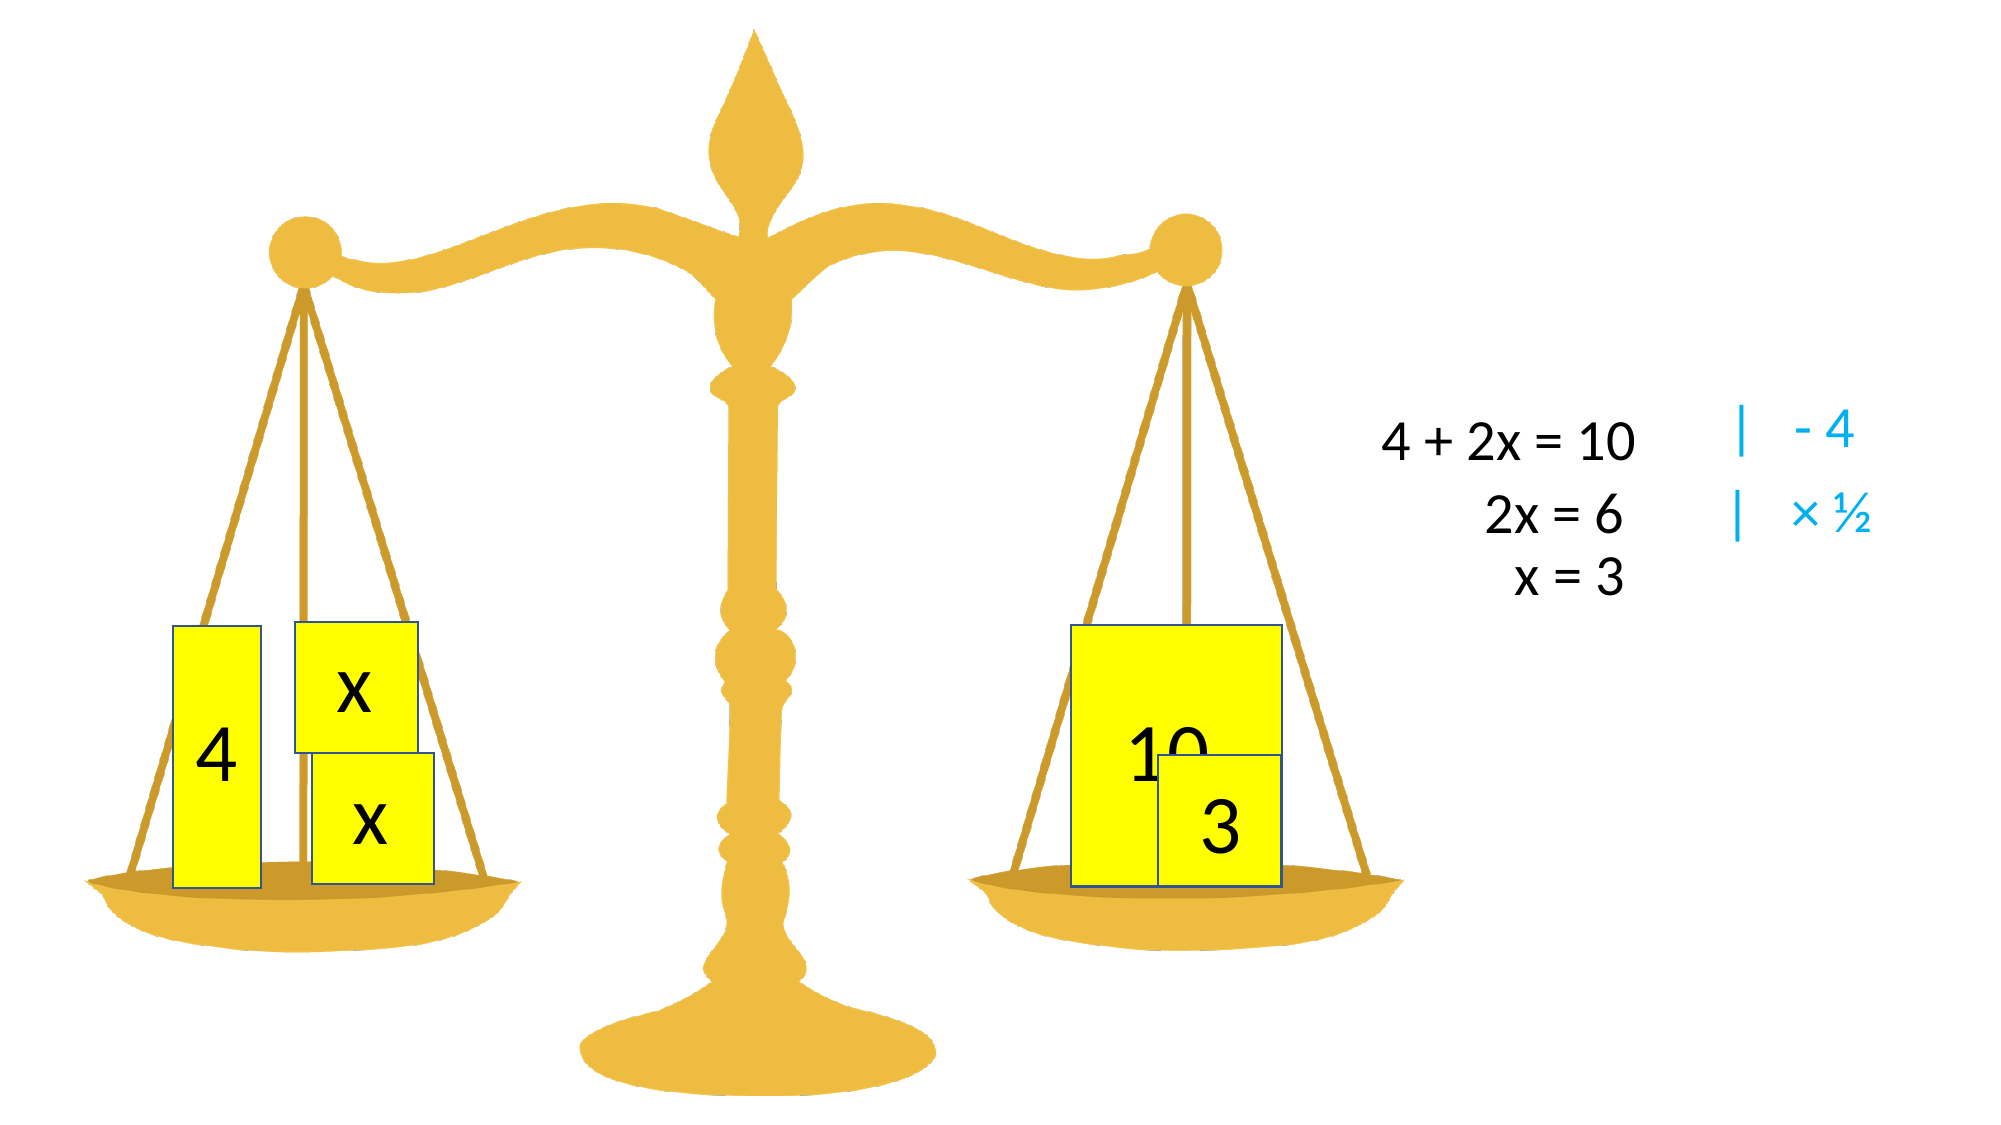

| - 4
4 + 2x = 10
| × ½
2x = 6
x = 3
x
4
10
6
x
3